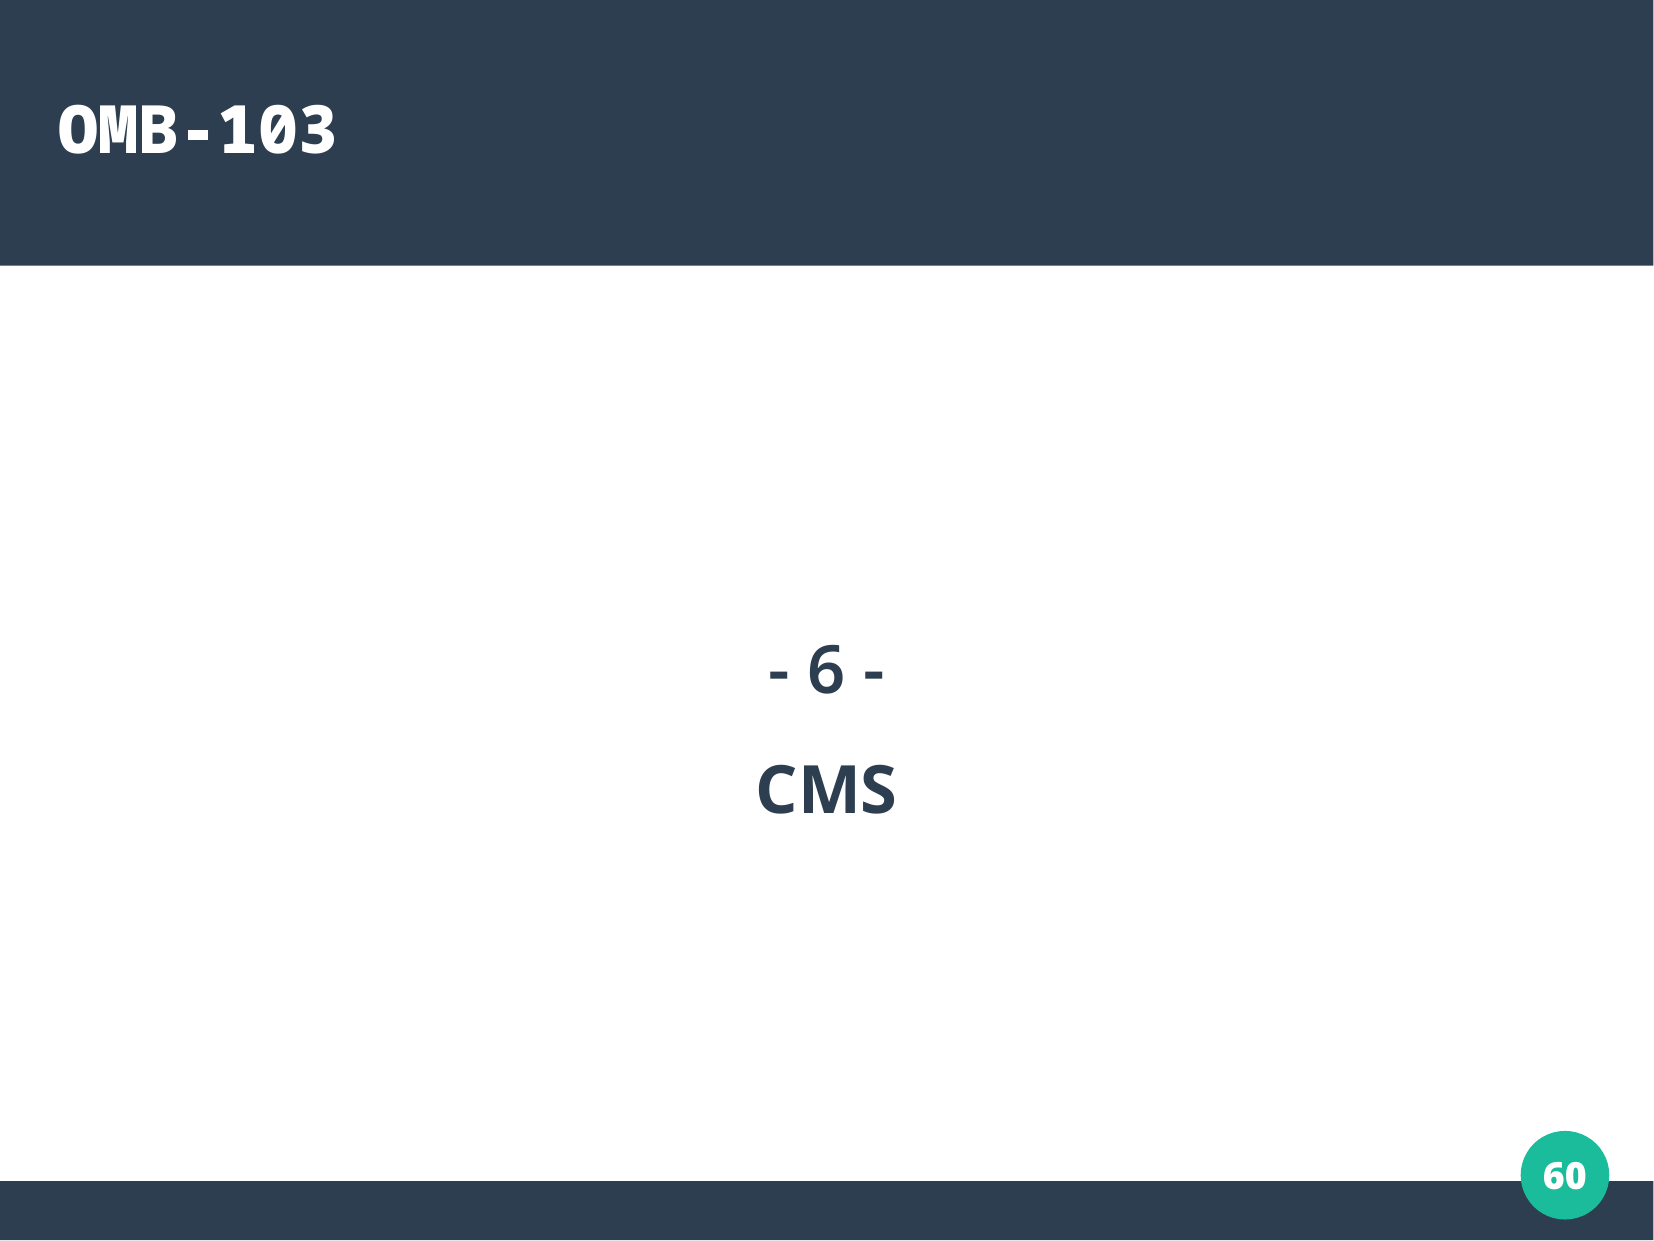

# OMB-103
- 6 -
CMS
60